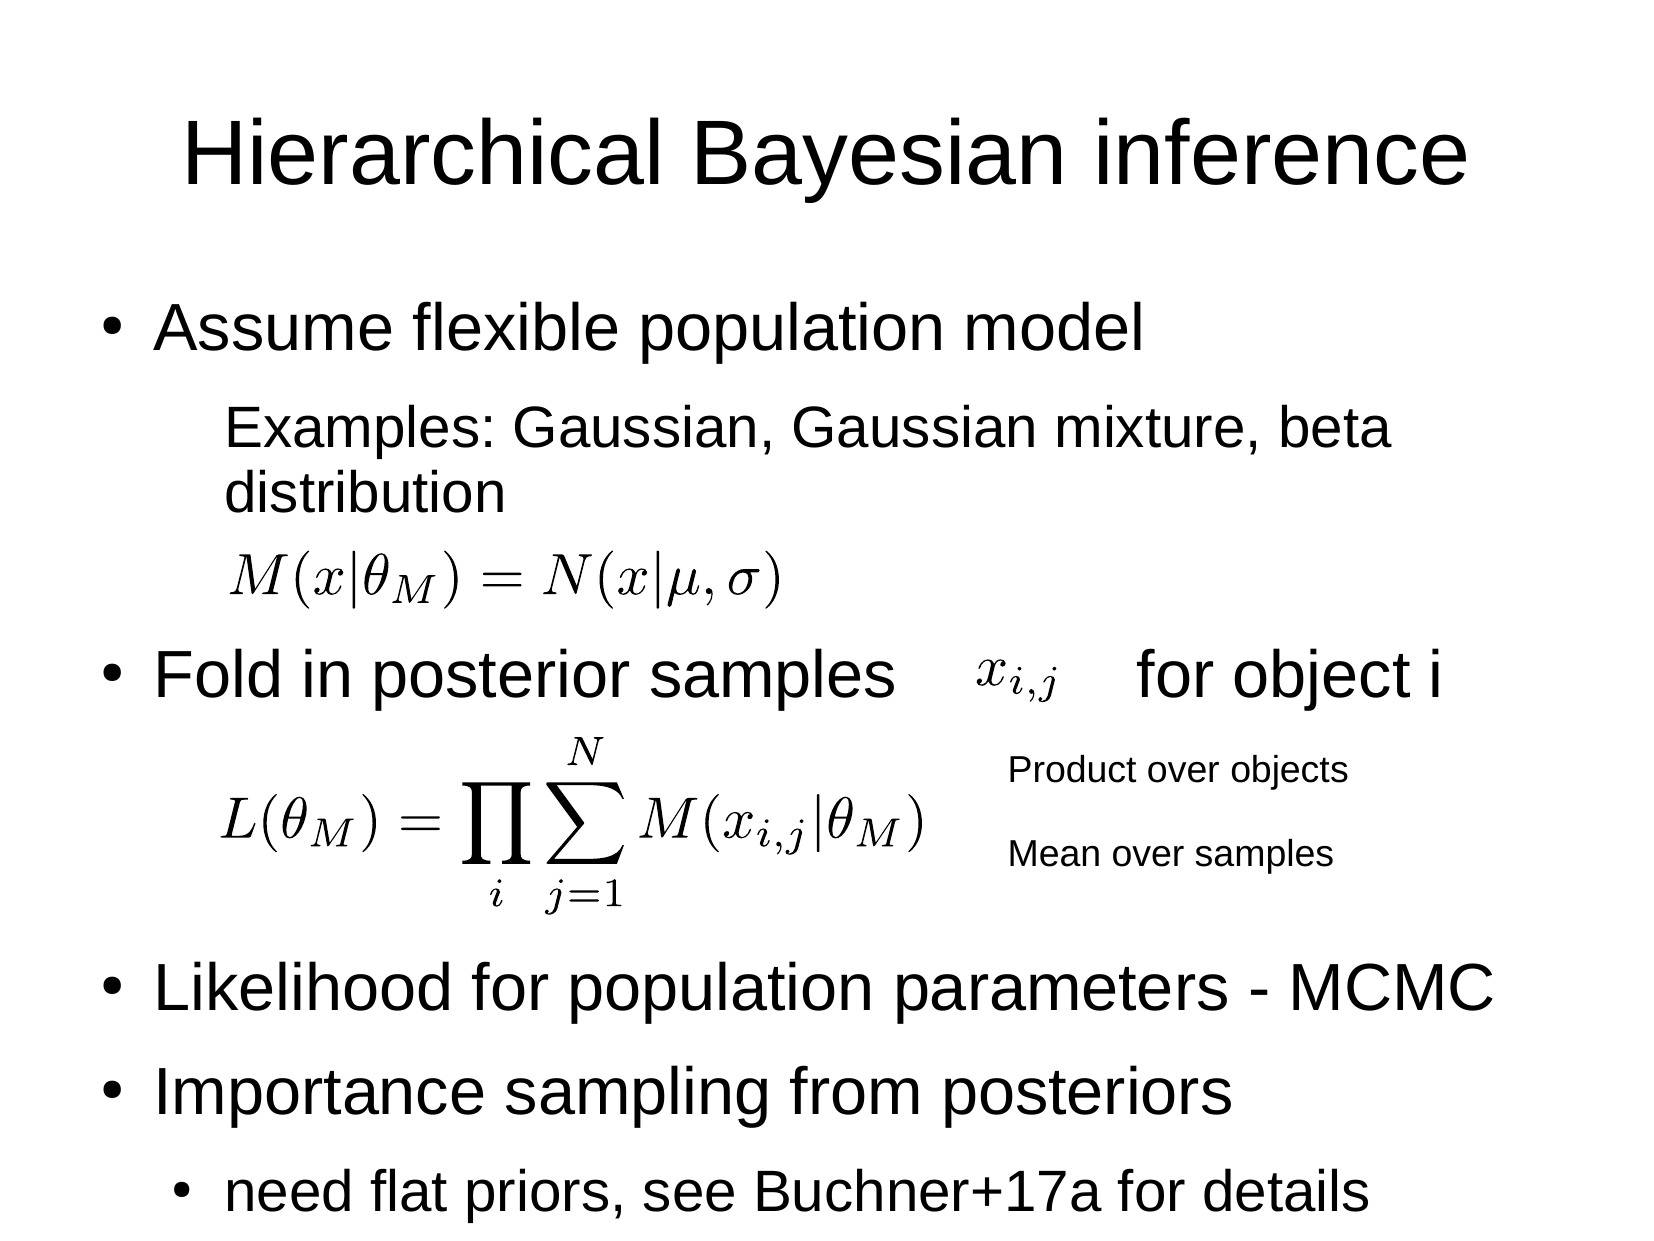

# Hierarchical Bayesian inference
Assume flexible population model
Examples: Gaussian, Gaussian mixture, beta distribution
Fold in posterior samples for object i
Likelihood for population parameters - MCMC
Importance sampling from posteriors
need flat priors, see Buchner+17a for details
Product over objects
Mean over samples